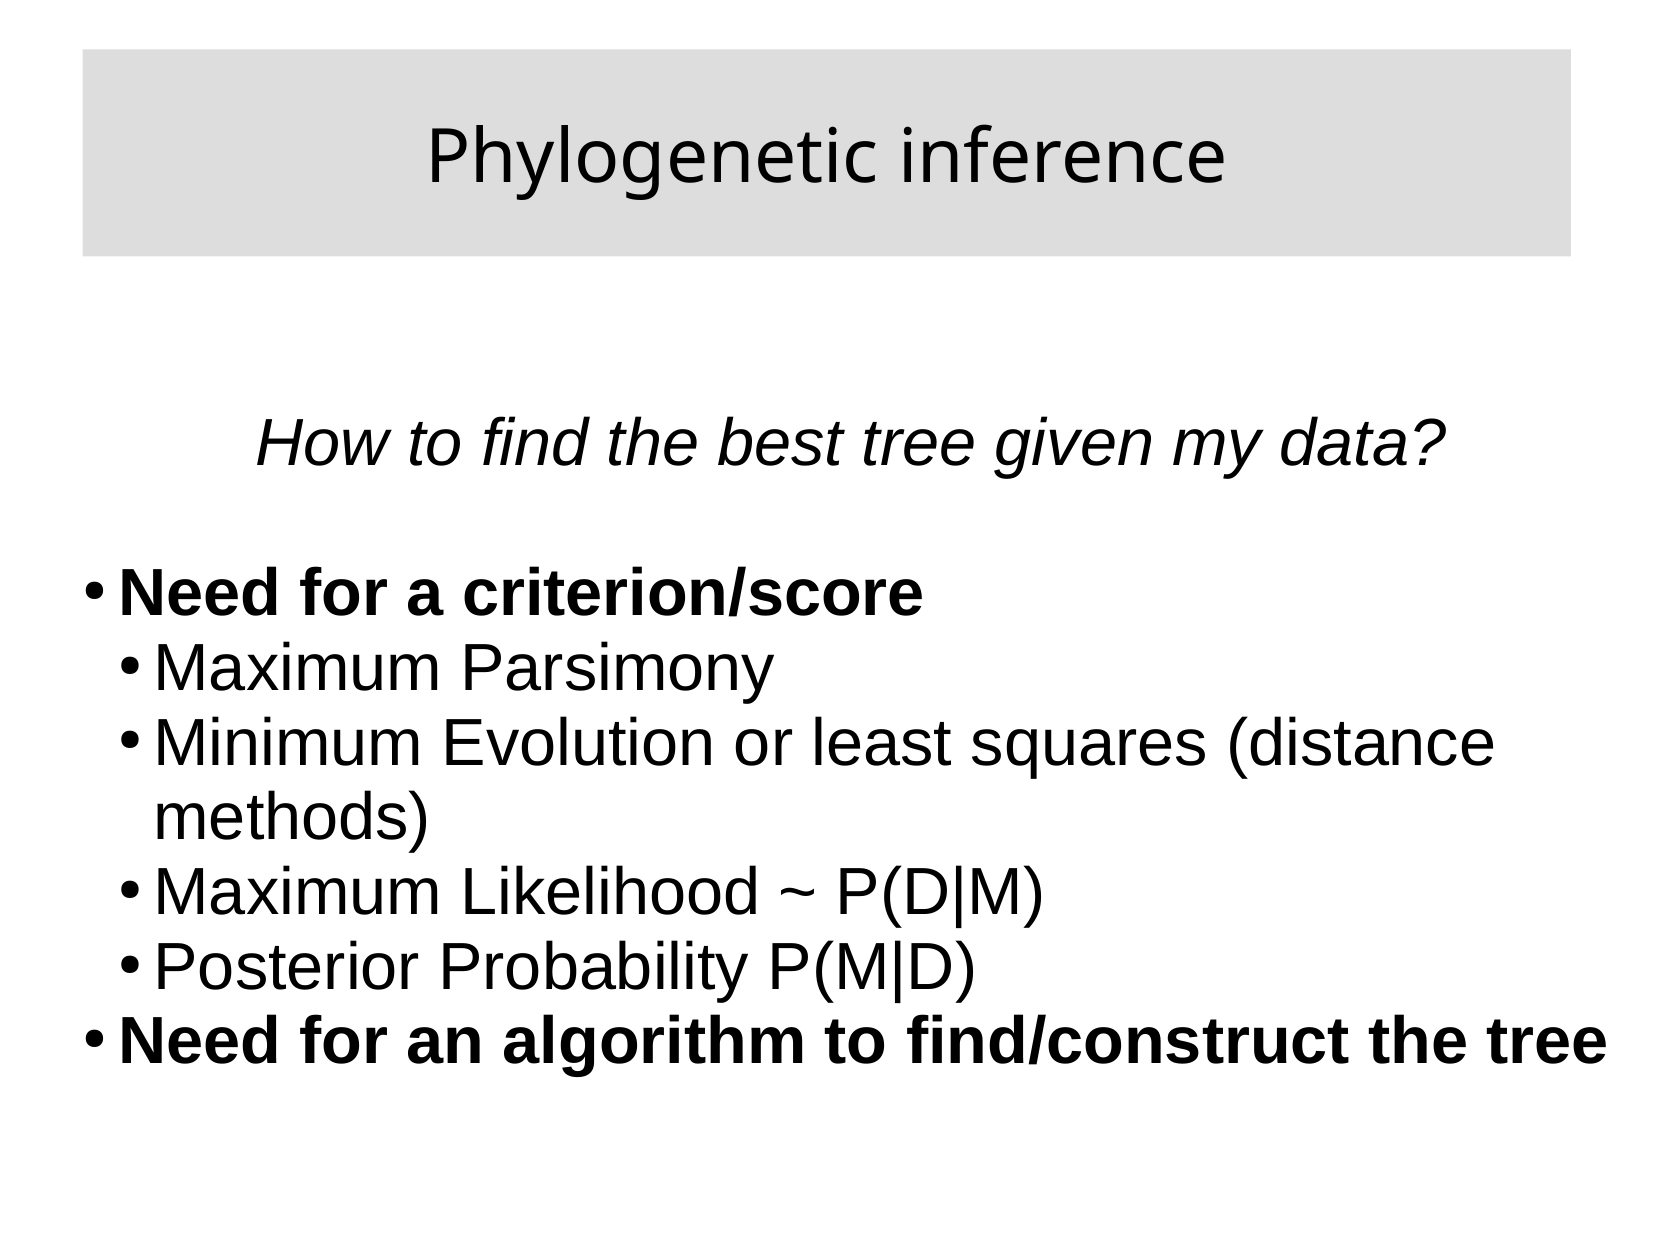

# Phylogenetic inference
How to find the best tree given my data?
Need for a criterion/score
Maximum Parsimony
Minimum Evolution or least squares (distance methods)
Maximum Likelihood ~ P(D|M)
Posterior Probability P(M|D)
Need for an algorithm to find/construct the tree